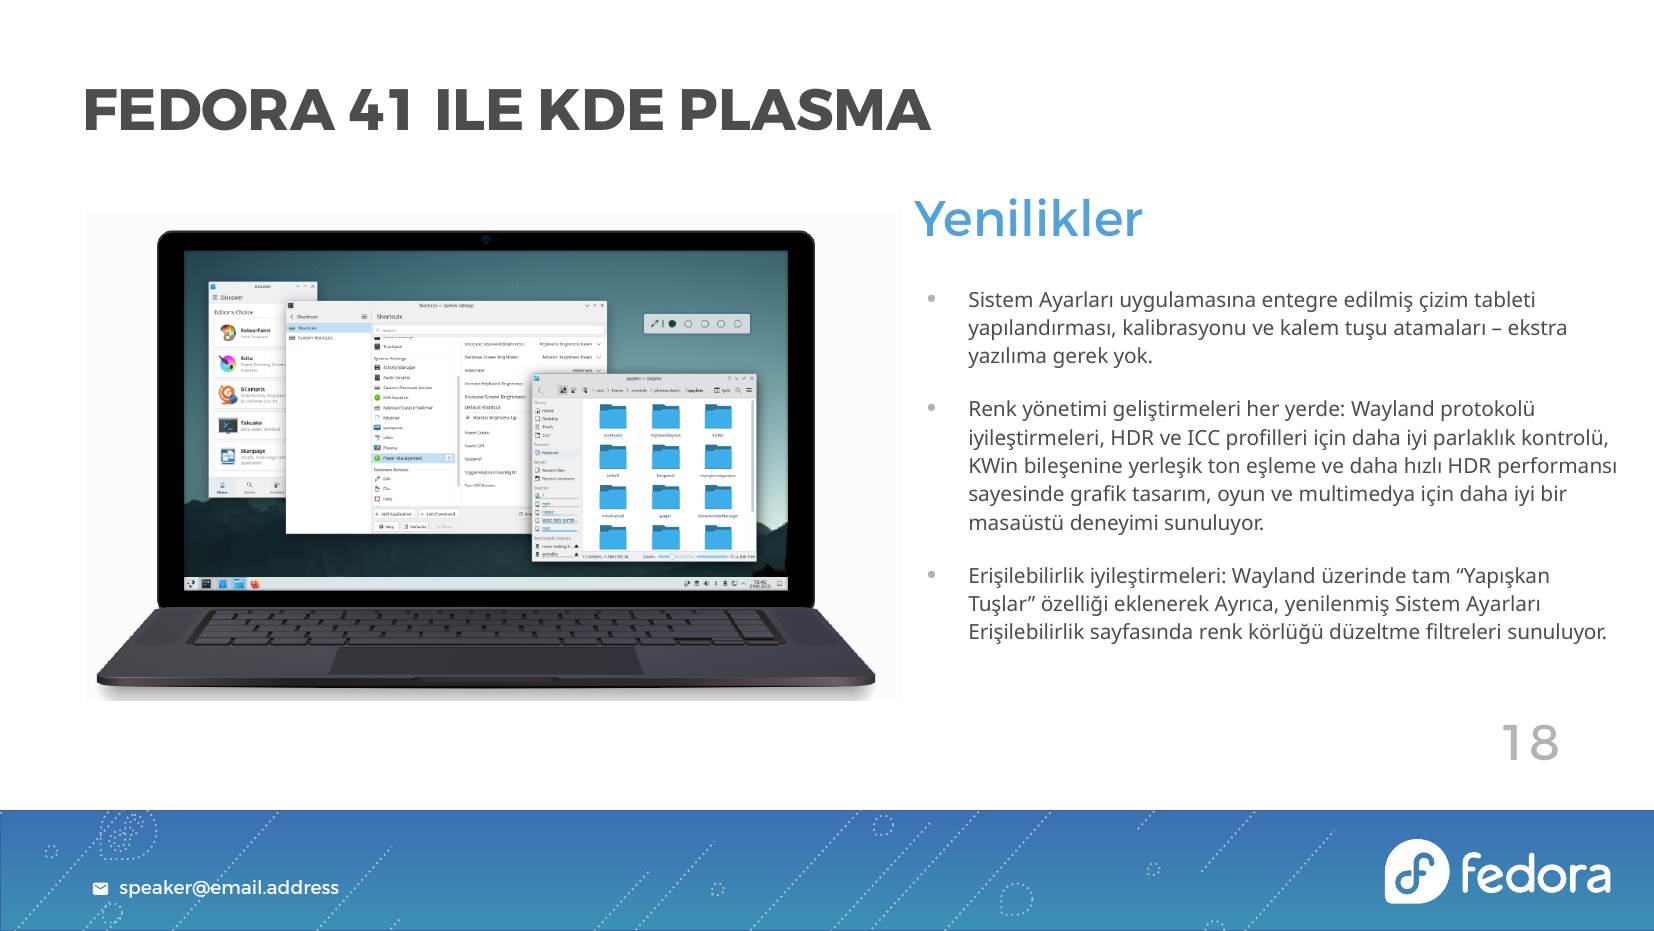

# Fedora 41 ile KDE PLASMA
Yenilikler
Sistem Ayarları uygulamasına entegre edilmiş çizim tableti yapılandırması, kalibrasyonu ve kalem tuşu atamaları – ekstra yazılıma gerek yok.
Renk yönetimi geliştirmeleri her yerde: Wayland protokolü iyileştirmeleri, HDR ve ICC profilleri için daha iyi parlaklık kontrolü, KWin bileşenine yerleşik ton eşleme ve daha hızlı HDR performansı sayesinde grafik tasarım, oyun ve multimedya için daha iyi bir masaüstü deneyimi sunuluyor.
Erişilebilirlik iyileştirmeleri: Wayland üzerinde tam “Yapışkan Tuşlar” özelliği eklenerek Ayrıca, yenilenmiş Sistem Ayarları Erişilebilirlik sayfasında renk körlüğü düzeltme filtreleri sunuluyor.
18